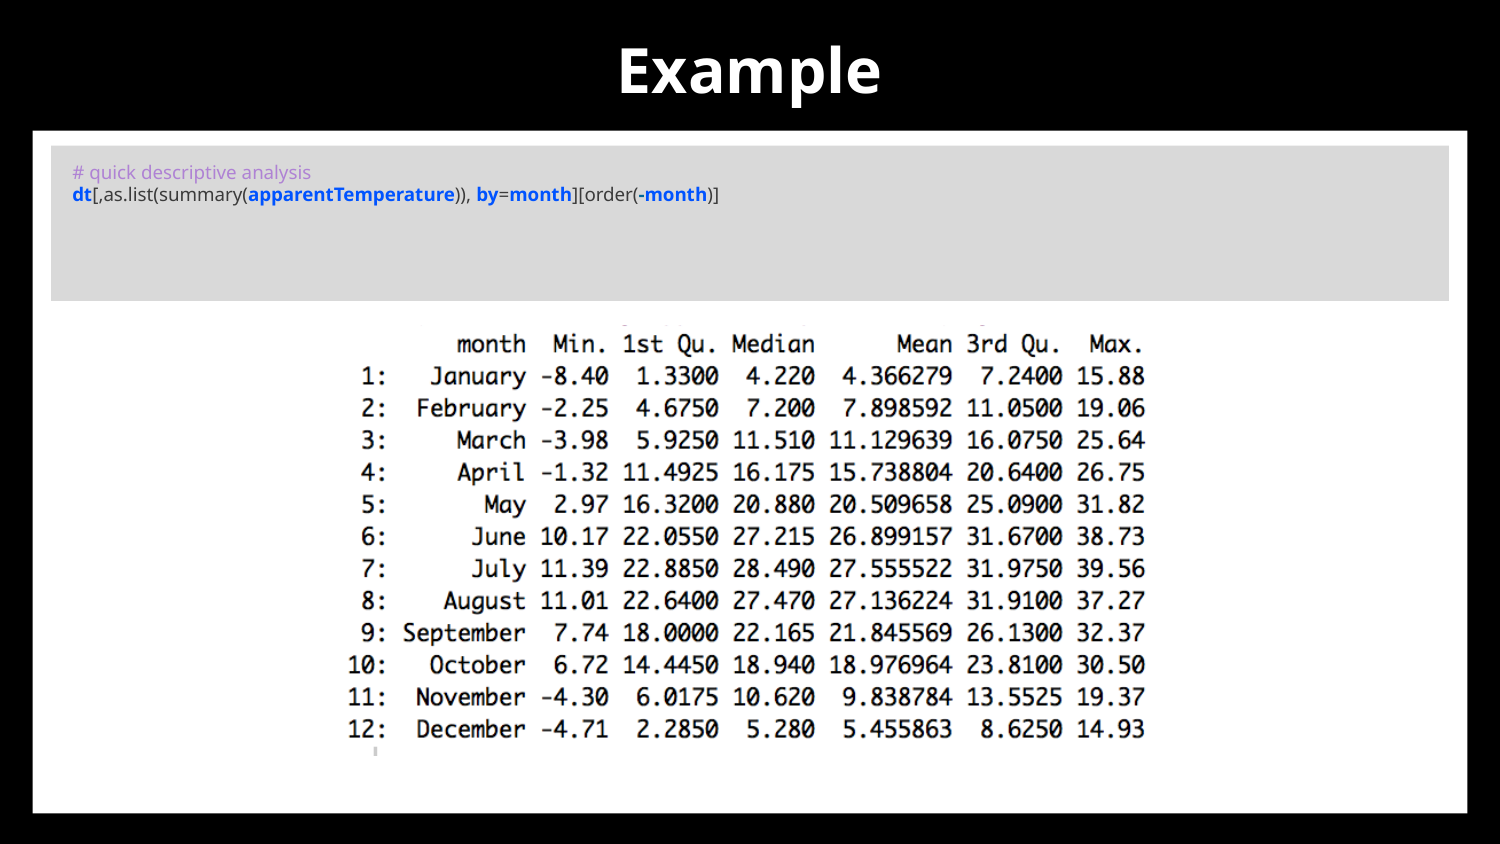

Example
# quick descriptive analysis dt[,as.list(summary(apparentTemperature)), by=month][order(-month)]